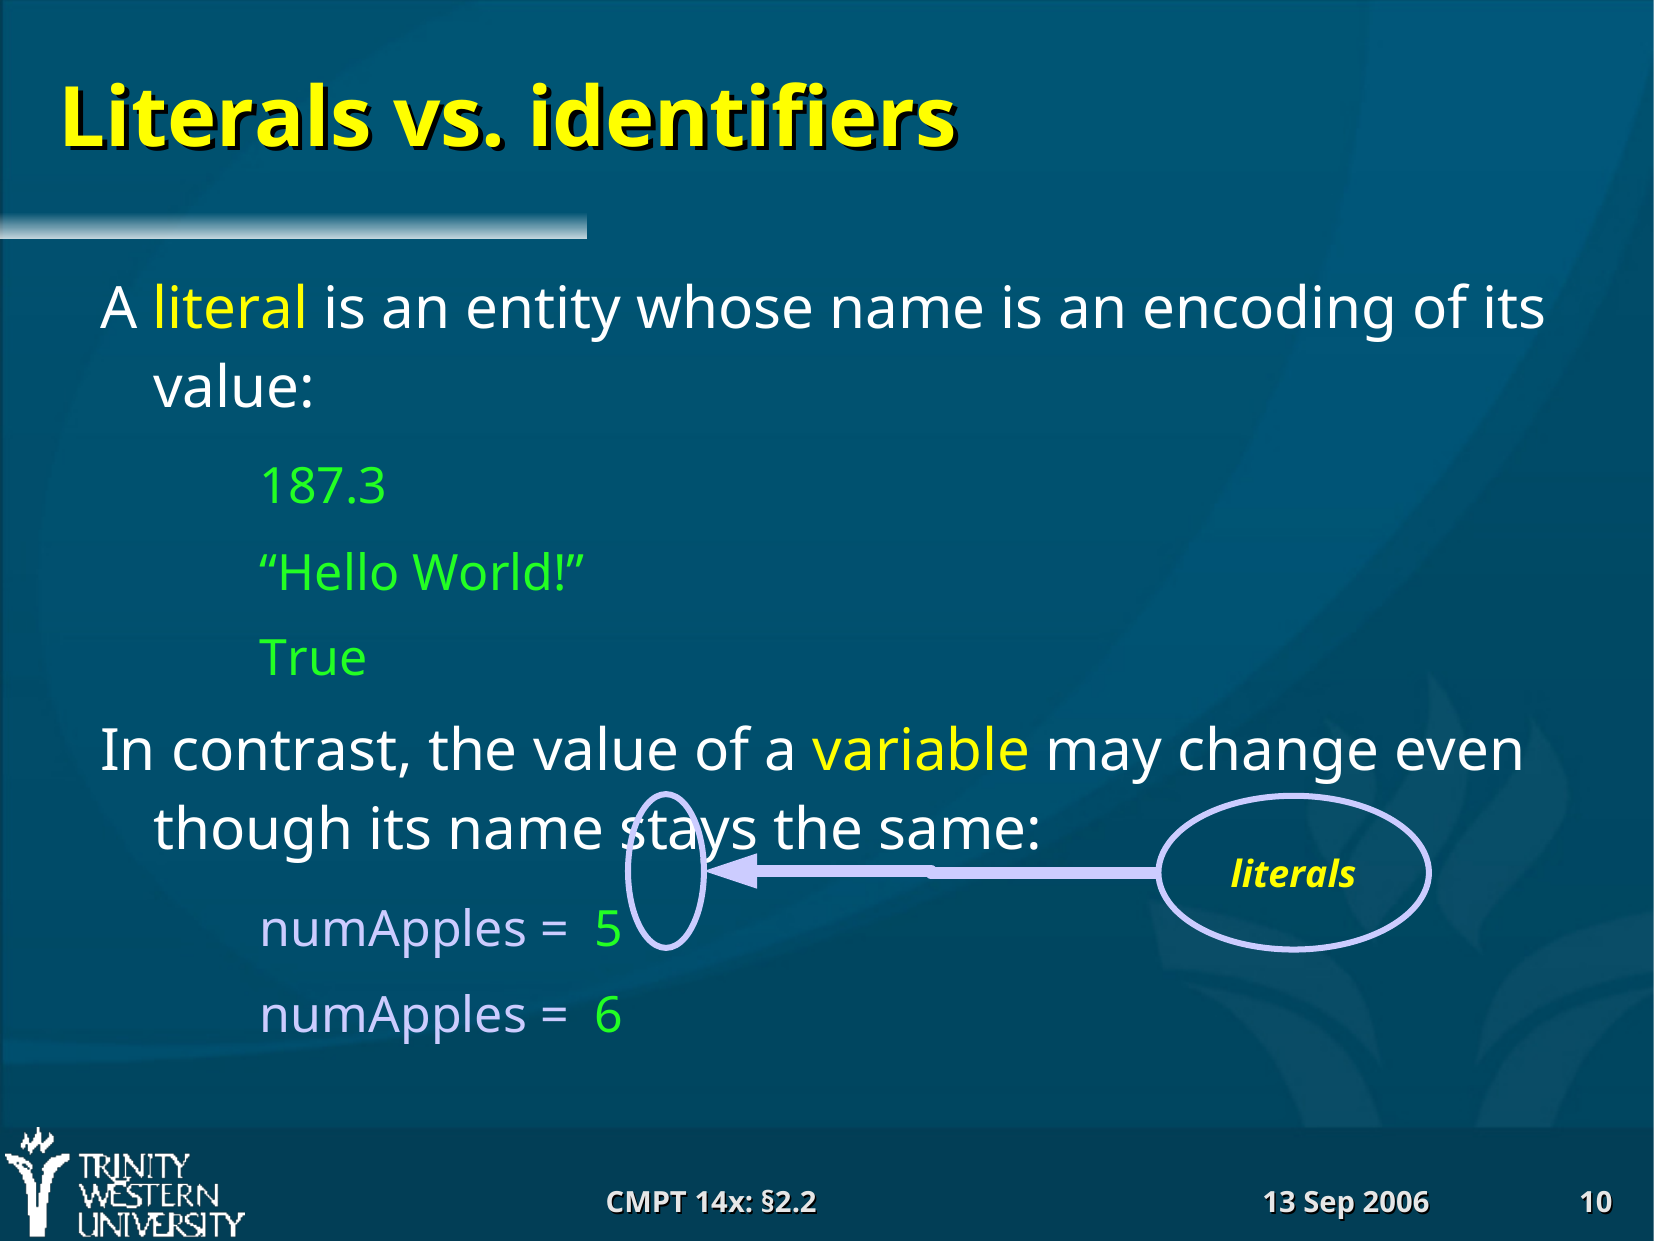

# Literals vs. identifiers
A literal is an entity whose name is an encoding of its value:
187.3
“Hello World!”
True
In contrast, the value of a variable may change even though its name stays the same:
numApples = 5
numApples = 6
literals
CMPT 14x: §2.2
13 Sep 2006
10